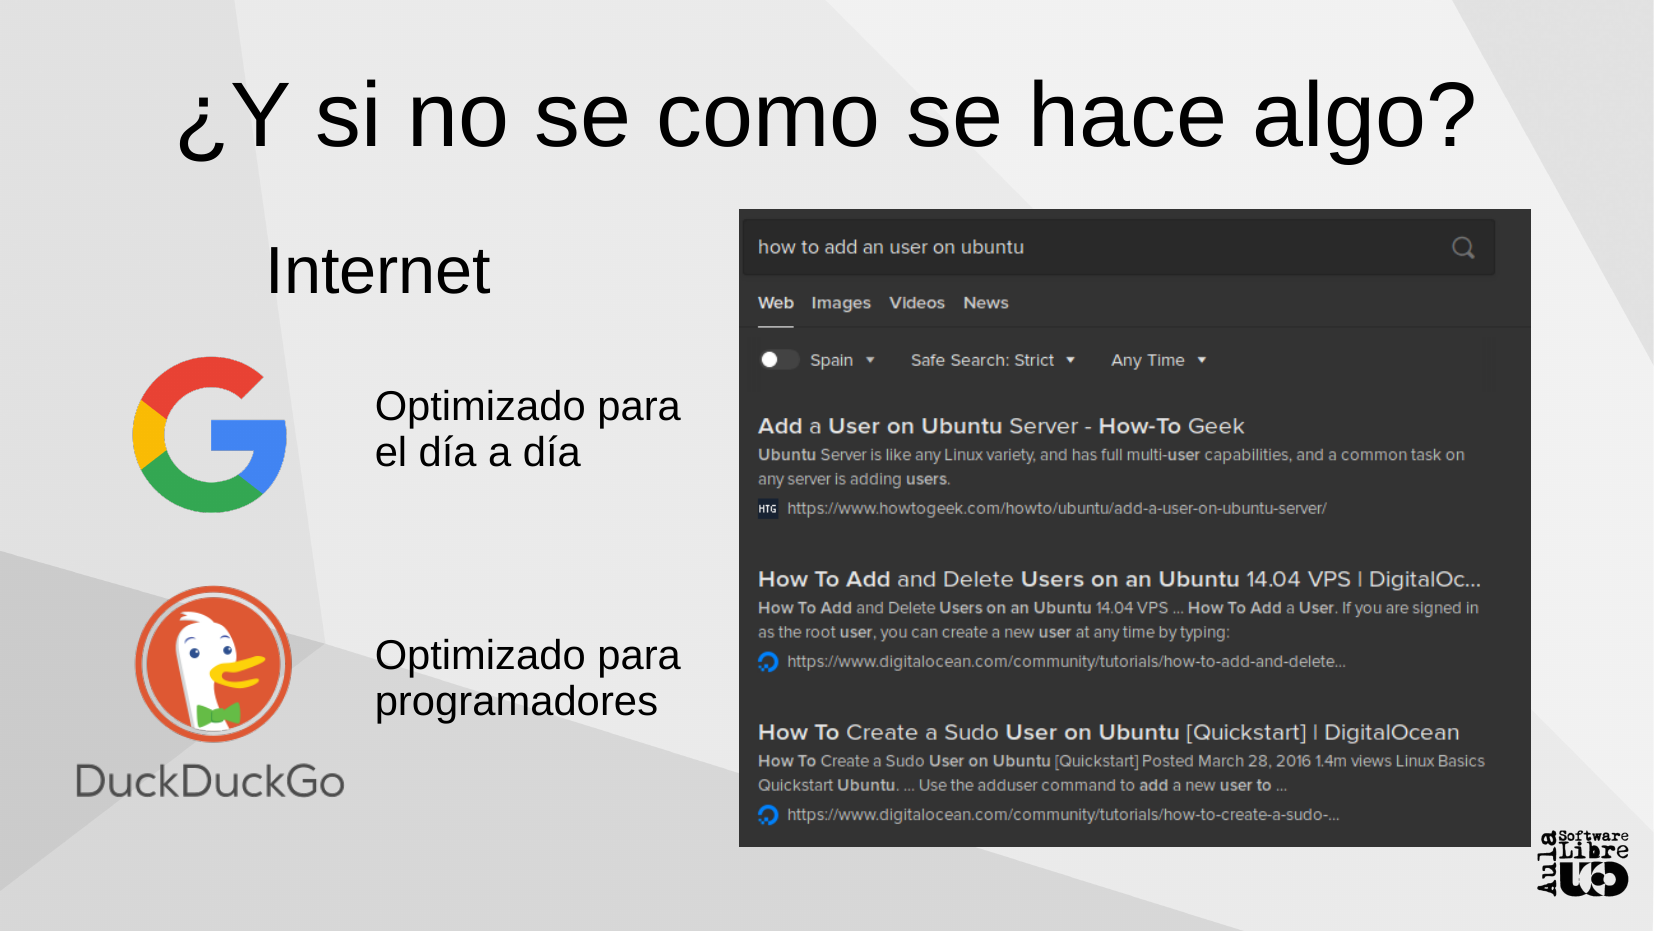

# ¿Y si no se como se hace algo?
Internet
Optimizado para el día a día
Optimizado para programadores